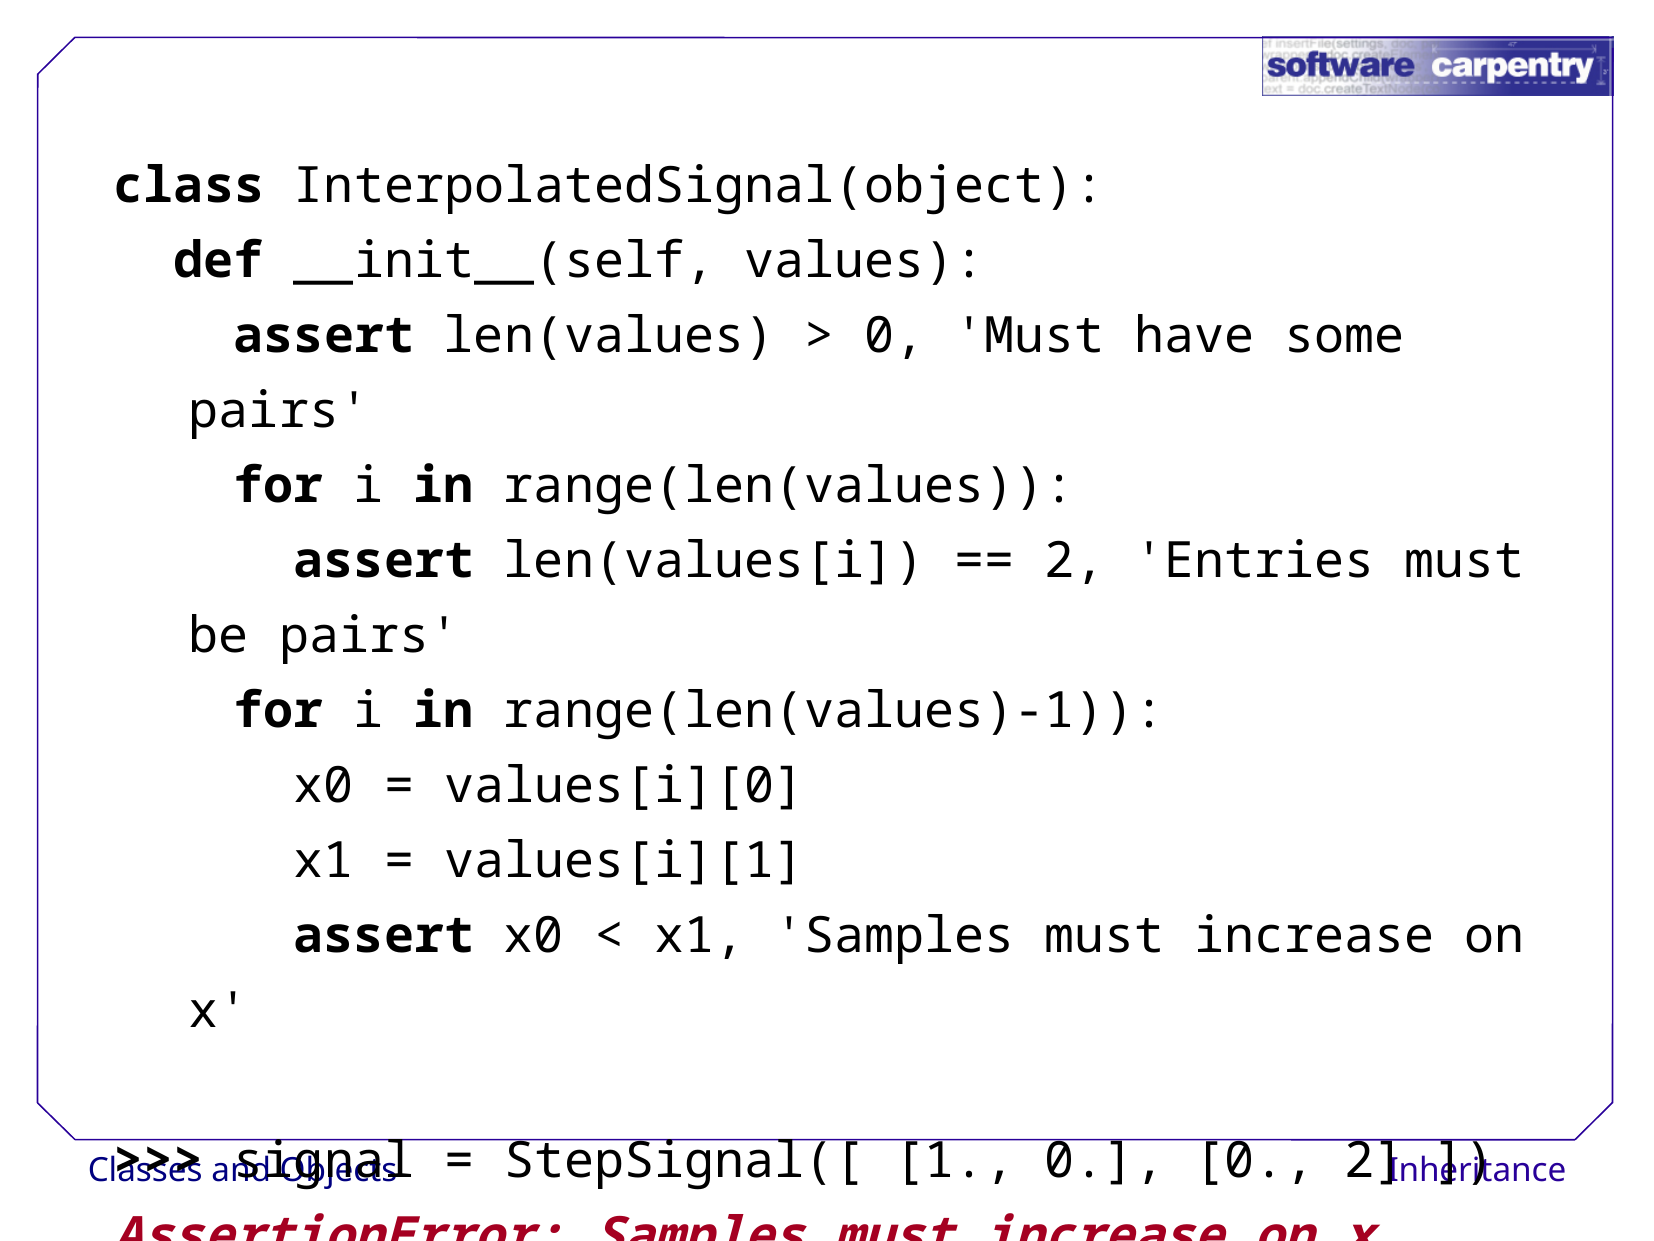

class InterpolatedSignal(object):
 def __init__(self, values):
 assert len(values) > 0, 'Must have some pairs'
 for i in range(len(values)):
 assert len(values[i]) == 2, 'Entries must be pairs'
 for i in range(len(values)-1)):
 x0 = values[i][0]
 x1 = values[i][1]
 assert x0 < x1, 'Samples must increase on x'
>>> signal = StepSignal([ [1., 0.], [0., 2] ])
AssertionError: Samples must increase on x